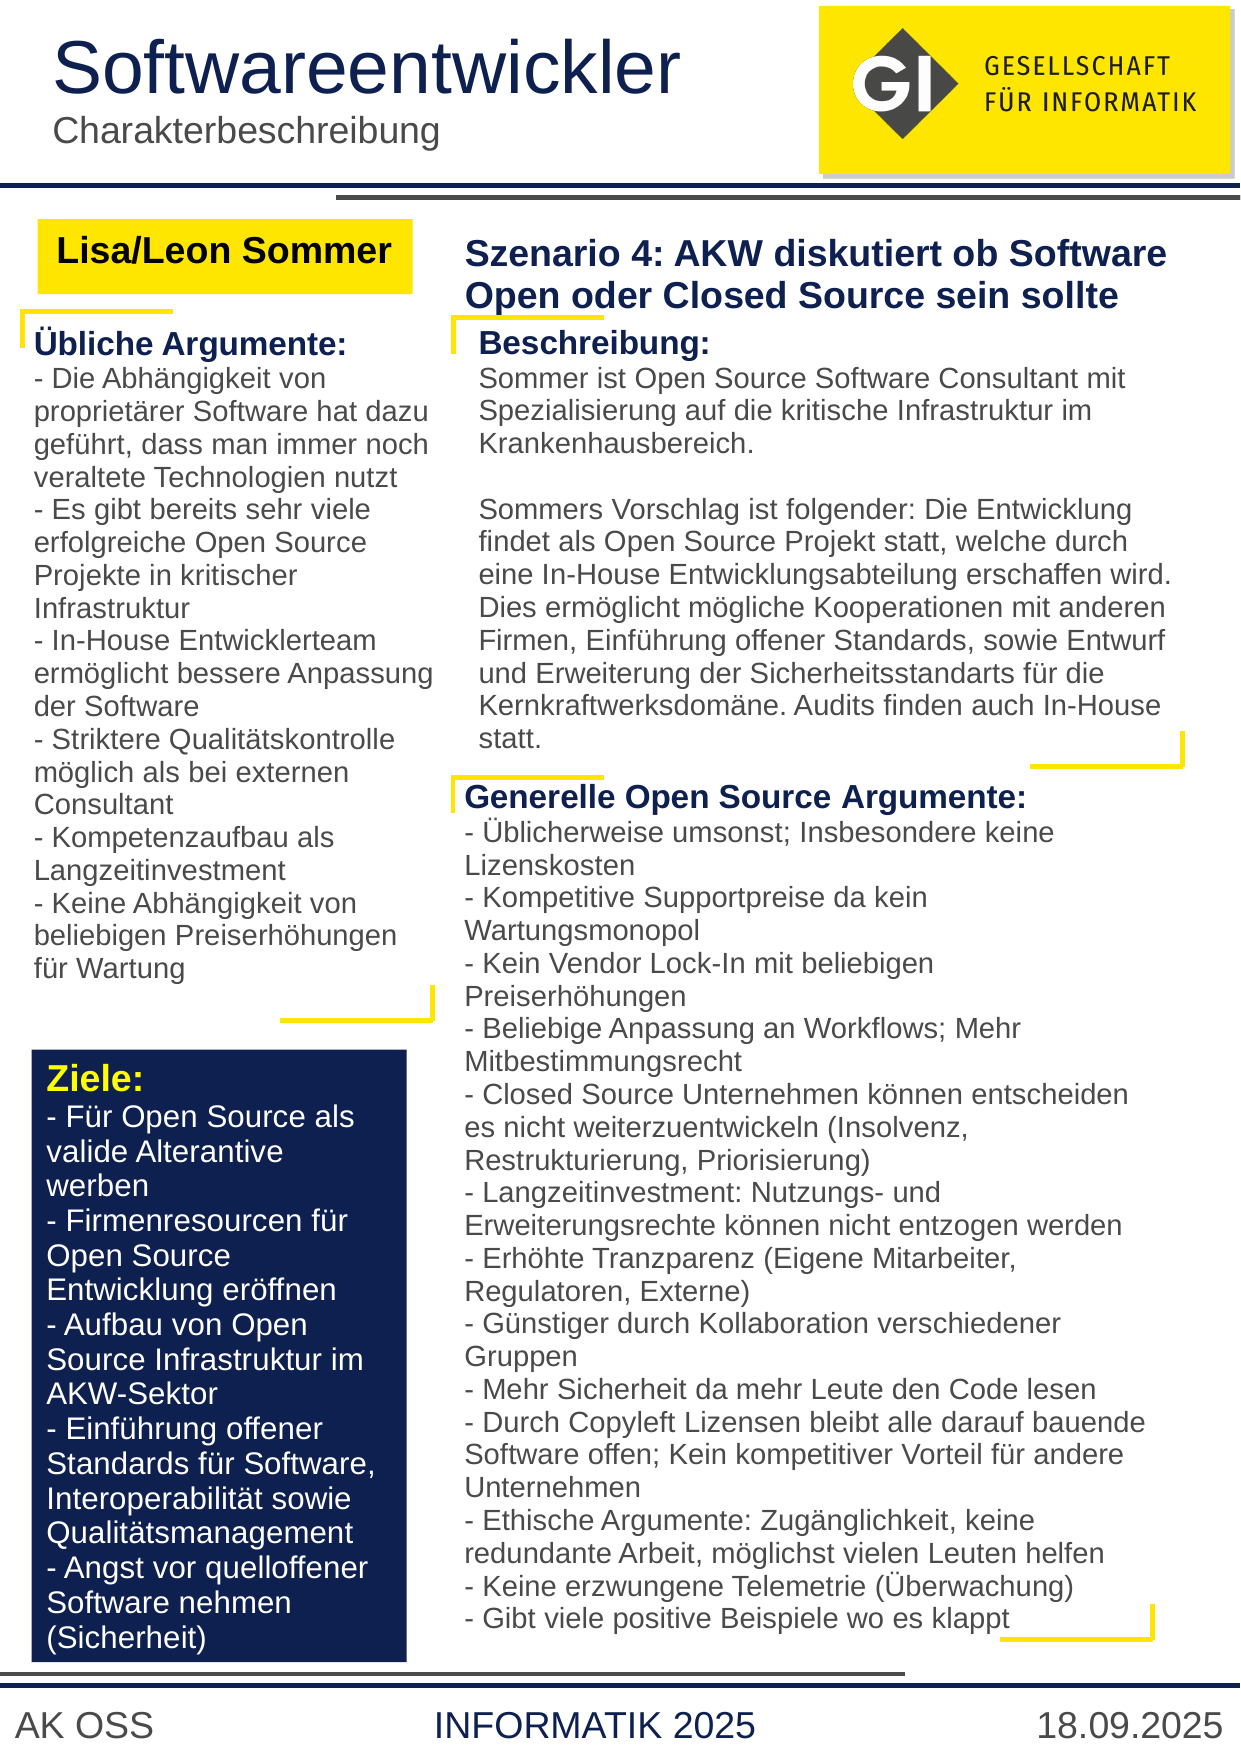

Softwareentwickler
Charakterbeschreibung
Lisa/Leon Sommer
Szenario 4: AKW diskutiert ob Software Open oder Closed Source sein sollte
Beschreibung:
Sommer ist Open Source Software Consultant mit Spezialisierung auf die kritische Infrastruktur im Krankenhausbereich.
Sommers Vorschlag ist folgender: Die Entwicklung findet als Open Source Projekt statt, welche durch eine In-House Entwicklungsabteilung erschaffen wird. Dies ermöglicht mögliche Kooperationen mit anderen Firmen, Einführung offener Standards, sowie Entwurf und Erweiterung der Sicherheitsstandarts für die Kernkraftwerksdomäne. Audits finden auch In-House statt.
Übliche Argumente:
- Die Abhängigkeit von proprietärer Software hat dazu geführt, dass man immer noch veraltete Technologien nutzt
- Es gibt bereits sehr viele erfolgreiche Open Source Projekte in kritischer Infrastruktur
- In-House Entwicklerteam ermöglicht bessere Anpassung der Software
- Striktere Qualitätskontrolle möglich als bei externen Consultant
- Kompetenzaufbau als Langzeitinvestment
- Keine Abhängigkeit von beliebigen Preiserhöhungen für Wartung
Generelle Open Source Argumente:
- Üblicherweise umsonst; Insbesondere keine Lizenskosten
- Kompetitive Supportpreise da kein Wartungsmonopol
- Kein Vendor Lock-In mit beliebigen Preiserhöhungen
- Beliebige Anpassung an Workflows; Mehr Mitbestimmungsrecht
- Closed Source Unternehmen können entscheiden es nicht weiterzuentwickeln (Insolvenz, Restrukturierung, Priorisierung)
- Langzeitinvestment: Nutzungs- und Erweiterungsrechte können nicht entzogen werden
- Erhöhte Tranzparenz (Eigene Mitarbeiter, Regulatoren, Externe)
- Günstiger durch Kollaboration verschiedener Gruppen
- Mehr Sicherheit da mehr Leute den Code lesen
- Durch Copyleft Lizensen bleibt alle darauf bauende Software offen; Kein kompetitiver Vorteil für andere Unternehmen
- Ethische Argumente: Zugänglichkeit, keine redundante Arbeit, möglichst vielen Leuten helfen
- Keine erzwungene Telemetrie (Überwachung)
- Gibt viele positive Beispiele wo es klappt
Ziele:
- Für Open Source als valide Alterantive werben
- Firmenresourcen für Open Source Entwicklung eröffnen
- Aufbau von Open Source Infrastruktur im AKW-Sektor
- Einführung offener Standards für Software, Interoperabilität sowie Qualitätsmanagement
- Angst vor quelloffener Software nehmen (Sicherheit)
AK OSS
INFORMATIK 2025
18.09.2025